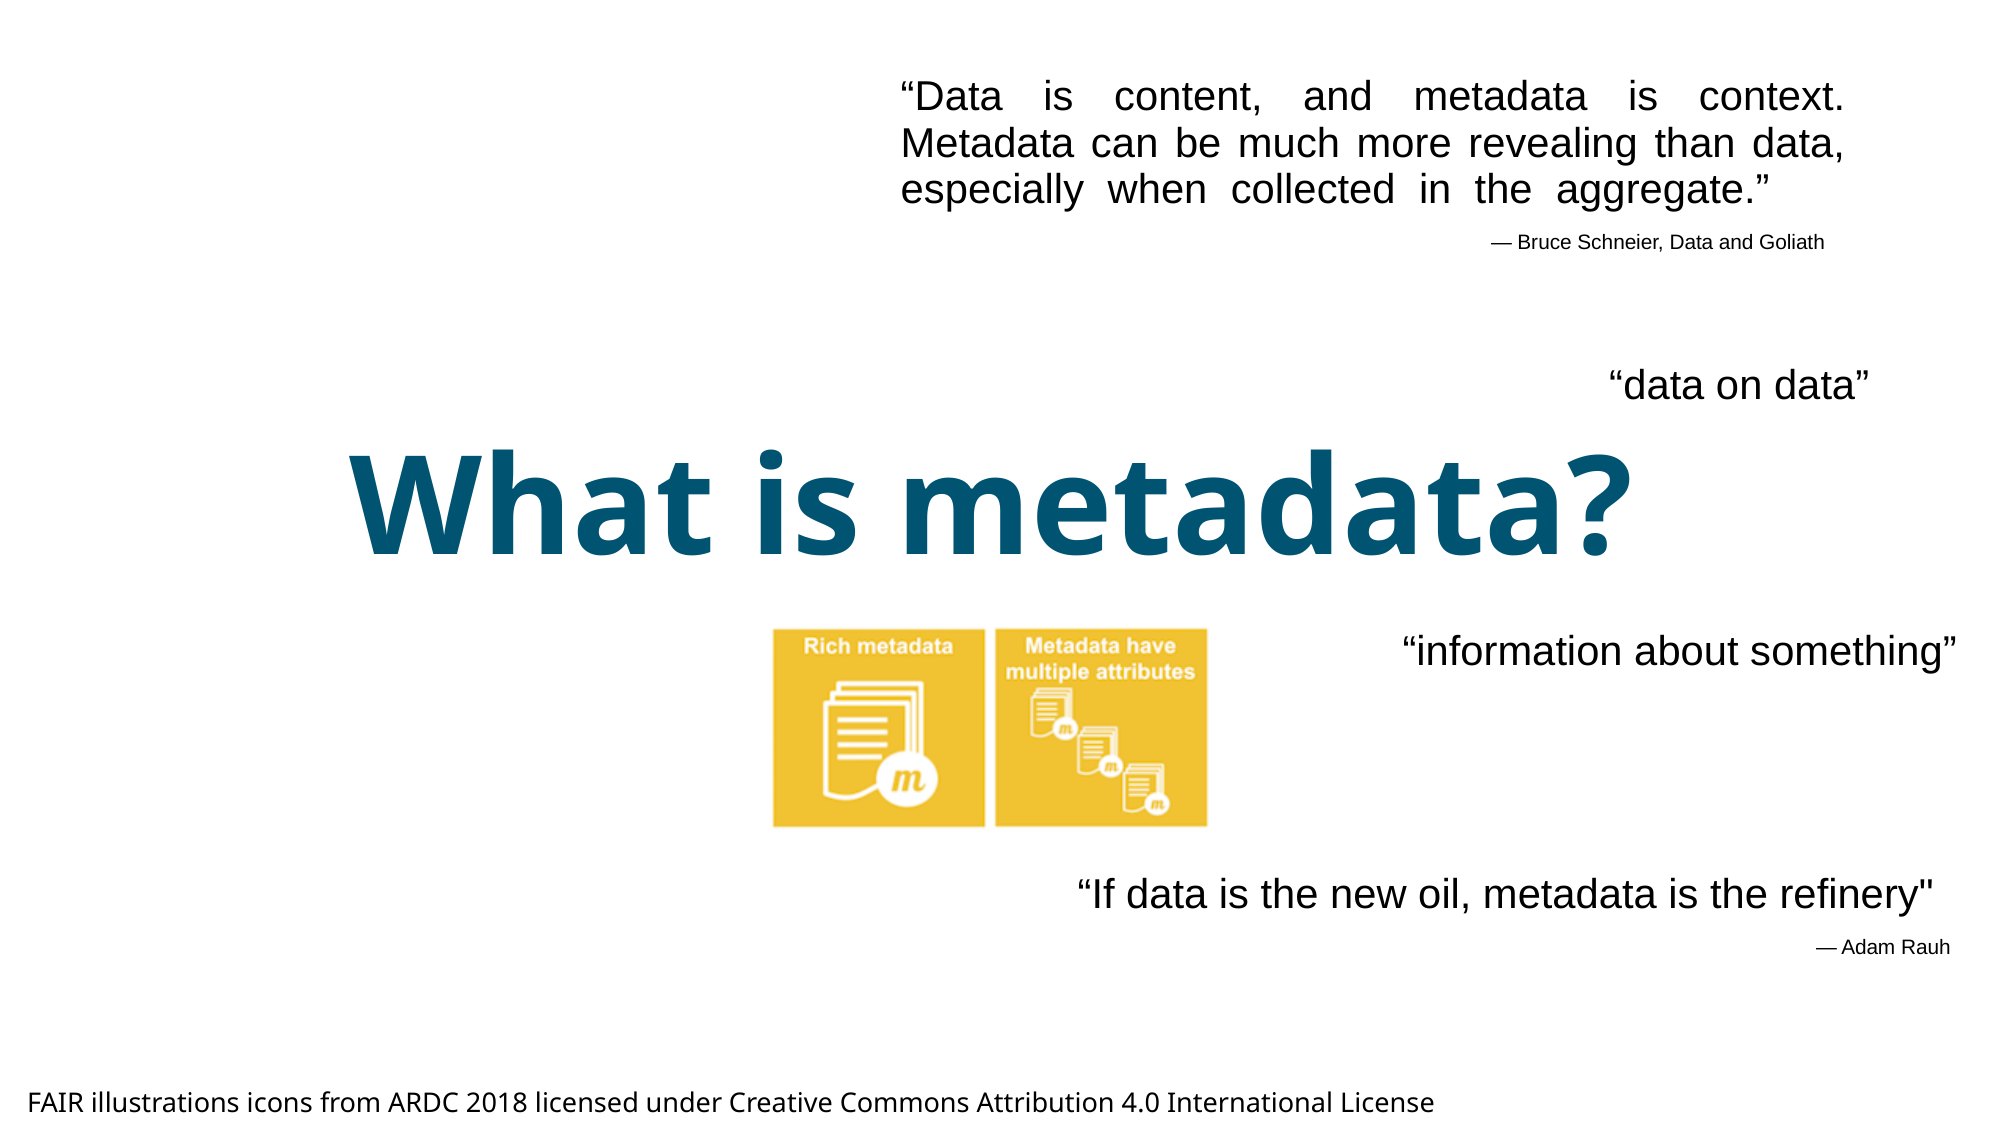

“Data is content, and metadata is context. Metadata can be much more revealing than data, especially when collected in the aggregate.”										— Bruce Schneier, Data and Goliath
“data on data”
# What is metadata?
“information about something”
“If data is the new oil, metadata is the refinery"											— Adam Rauh
FAIR illustrations icons from ARDC 2018 licensed under Creative Commons Attribution 4.0 International License